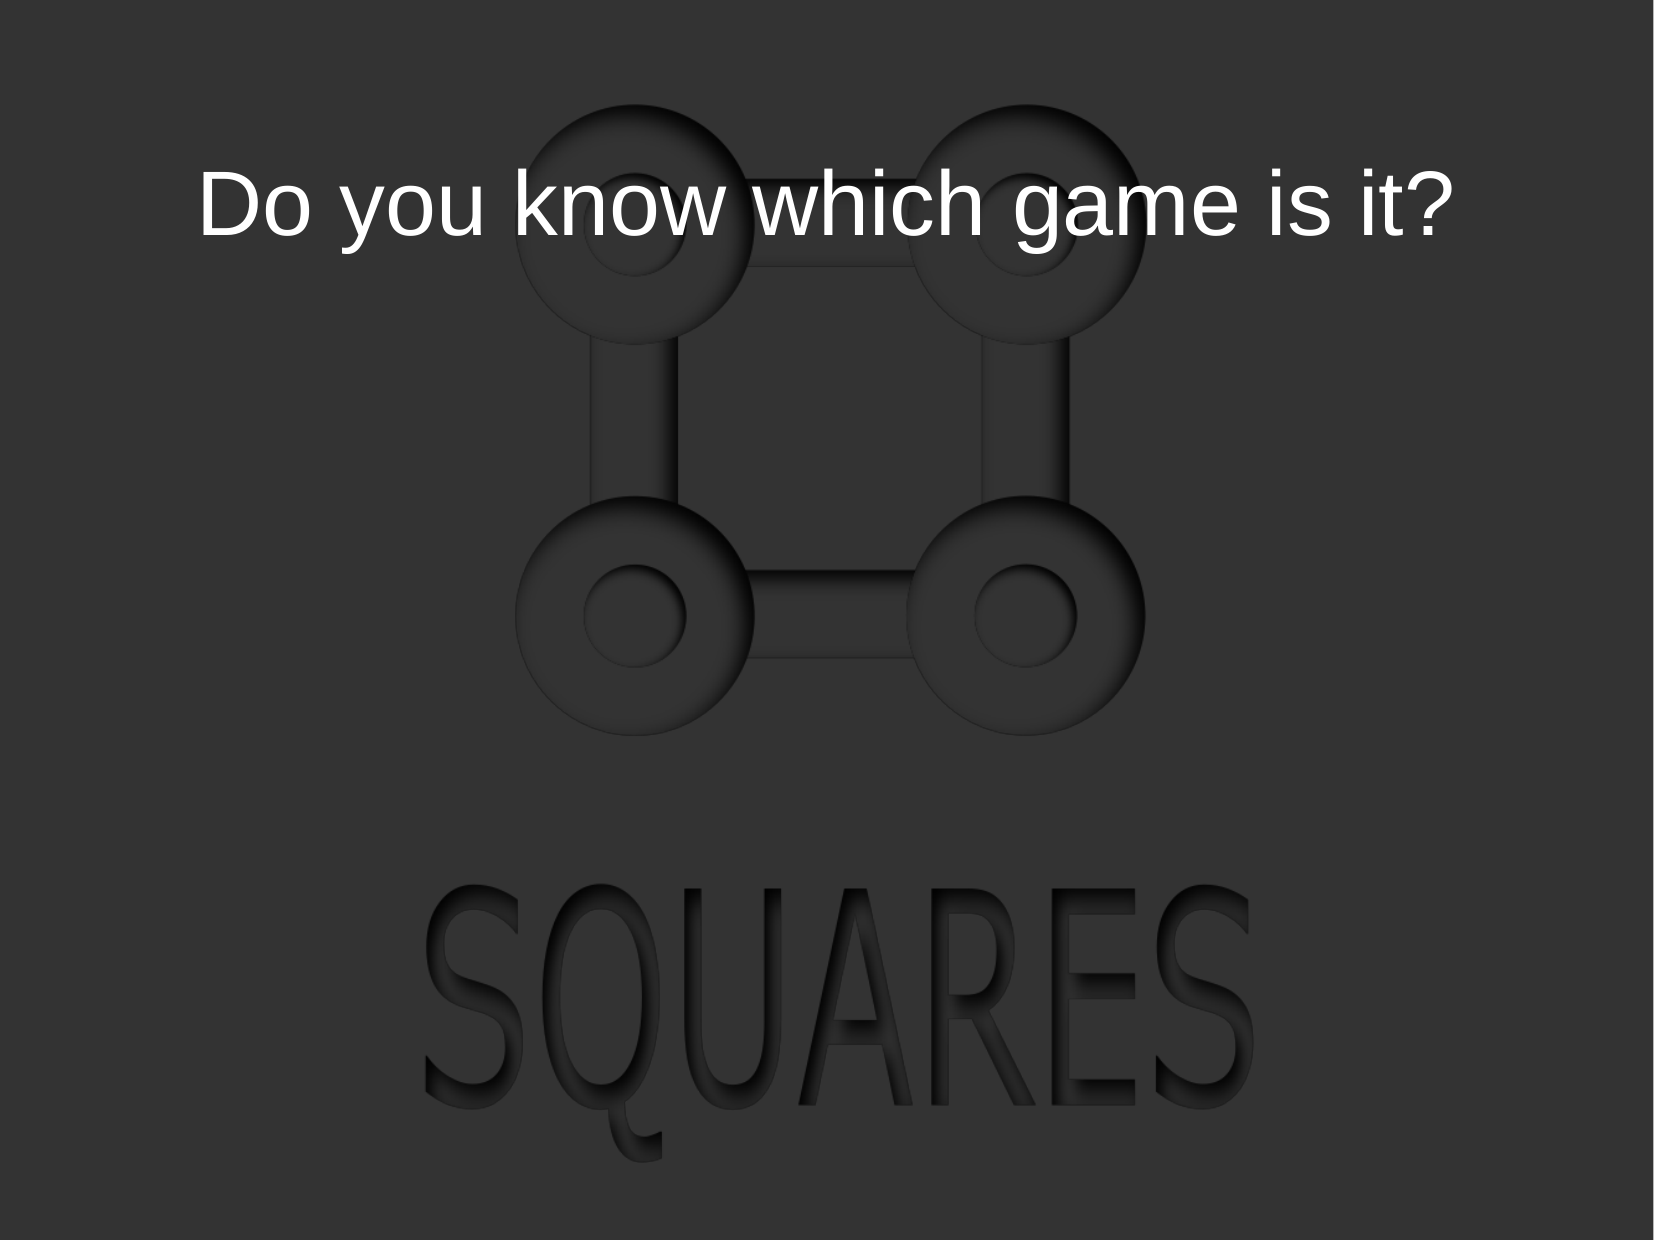

# Do you know which game is it?